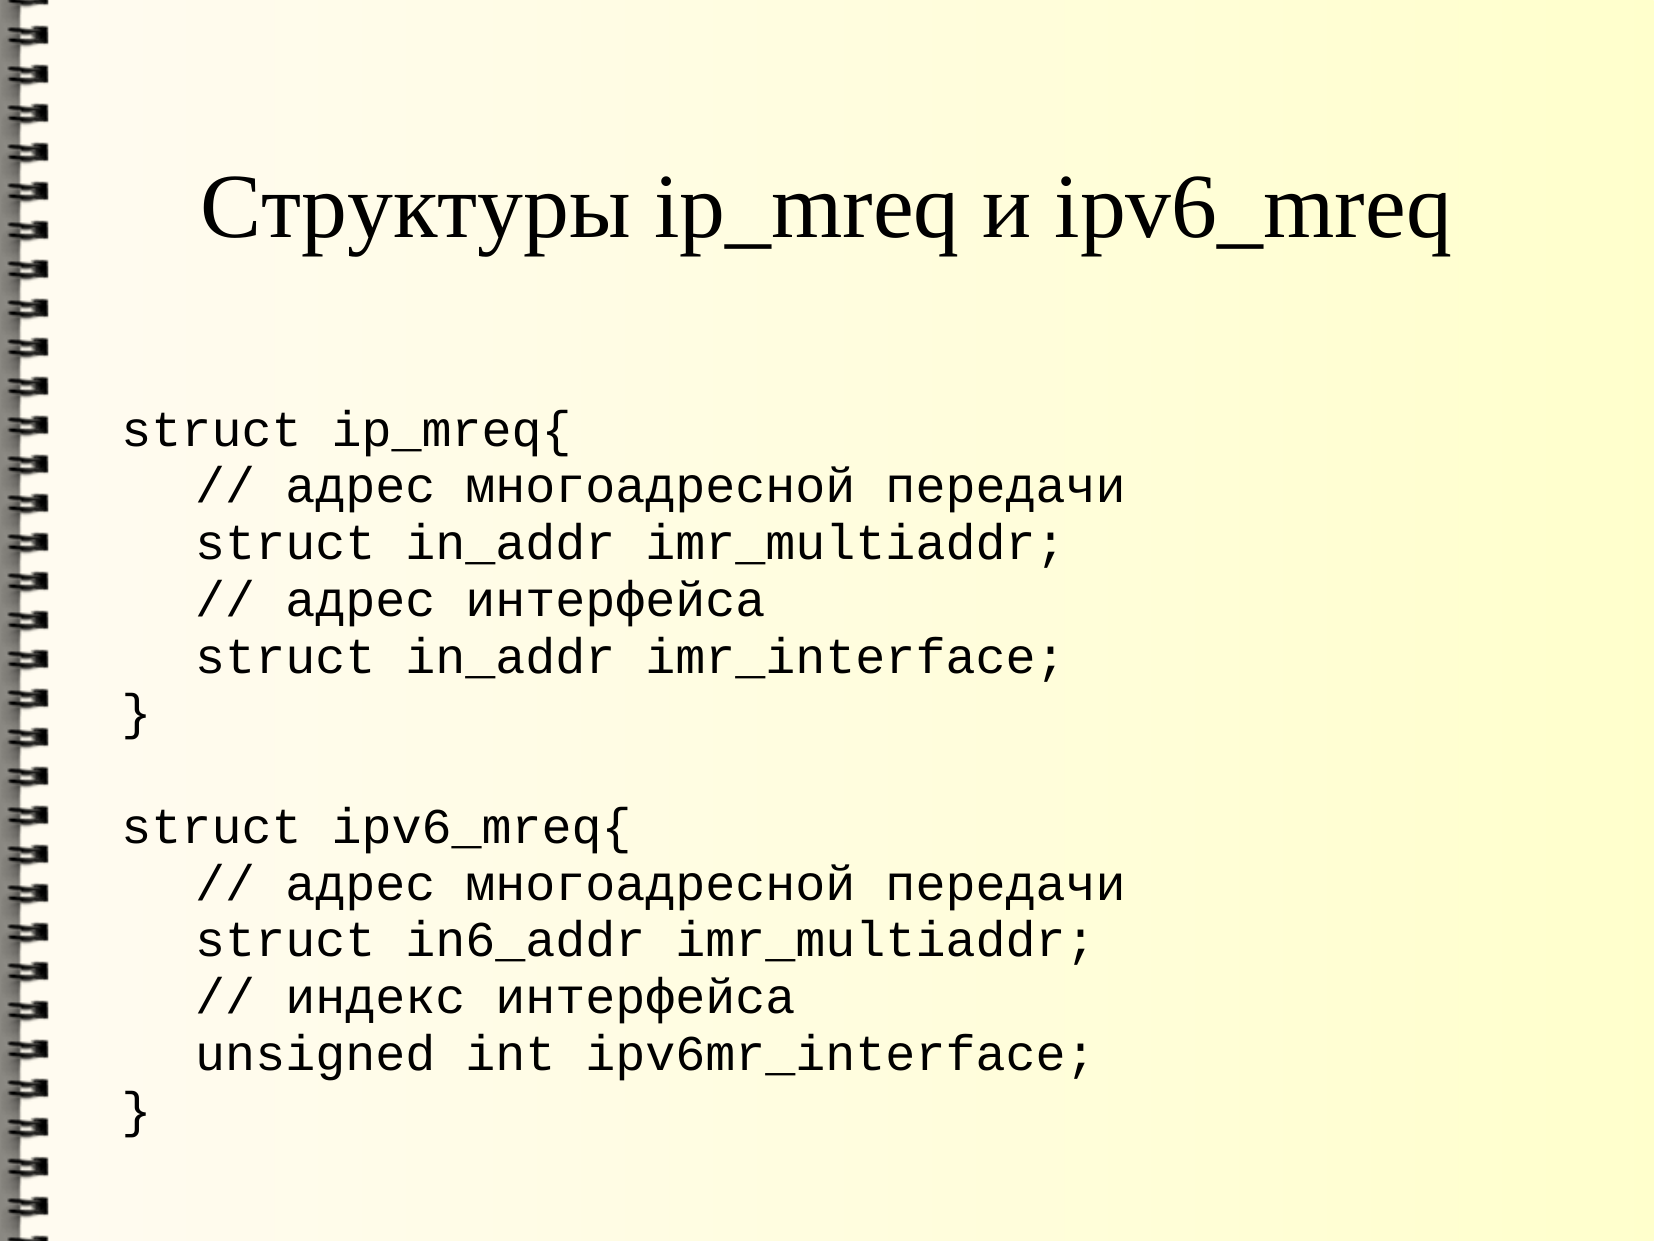

# Структуры ip_mreq и ipv6_mreq
struct ip_mreq{
	// адрес многоадресной передачи
	struct in_addr imr_multiaddr;
	// адрес интерфейса
	struct in_addr imr_interface;
}
struct ipv6_mreq{
	// адрес многоадресной передачи
	struct in6_addr imr_multiaddr;
	// индекс интерфейса
	unsigned int ipv6mr_interface;
}